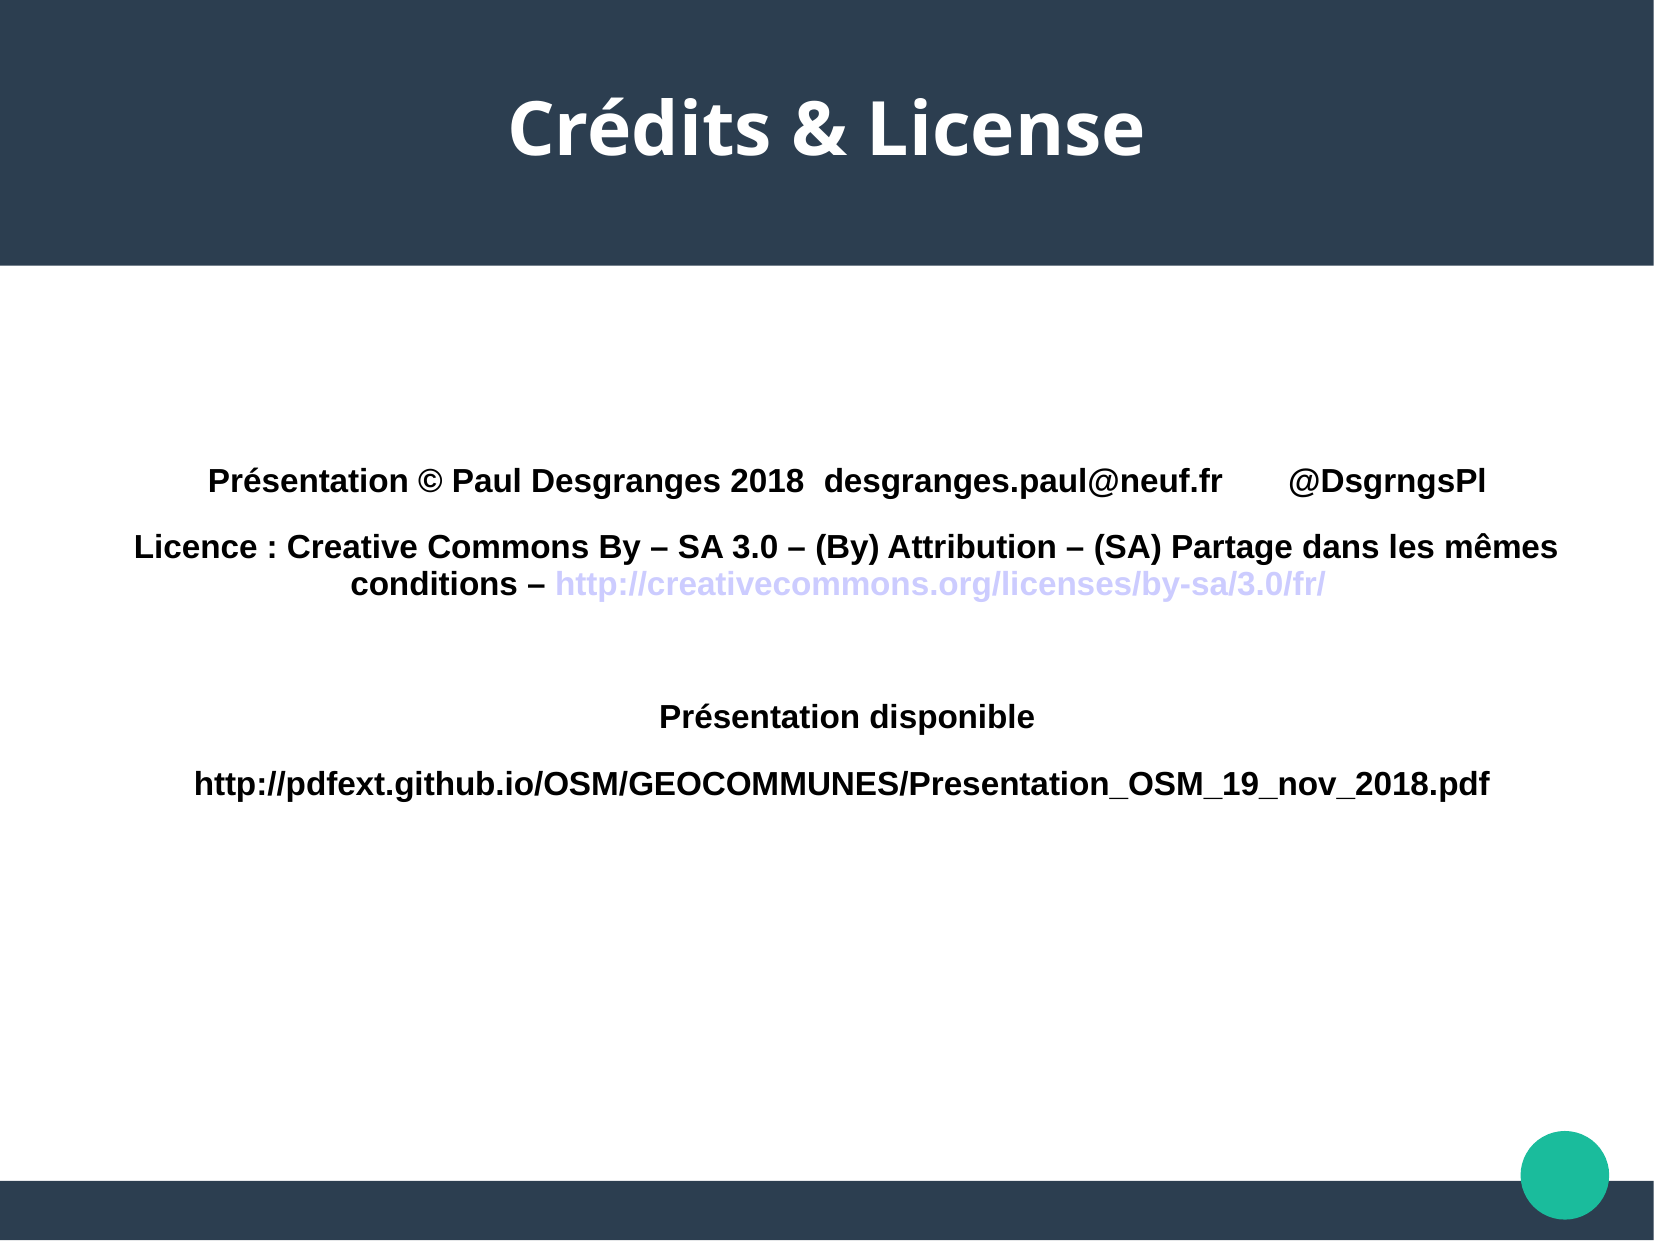

# Crédits & License
Présentation © Paul Desgranges 2018 desgranges.paul@neuf.fr @DsgrngsPl
Licence : Creative Commons By – SA 3.0 – (By) Attribution – (SA) Partage dans les mêmes conditions – http://creativecommons.org/licenses/by-sa/3.0/fr/
Présentation disponible
http://pdfext.github.io/OSM/GEOCOMMUNES/Presentation_OSM_19_nov_2018.pdf